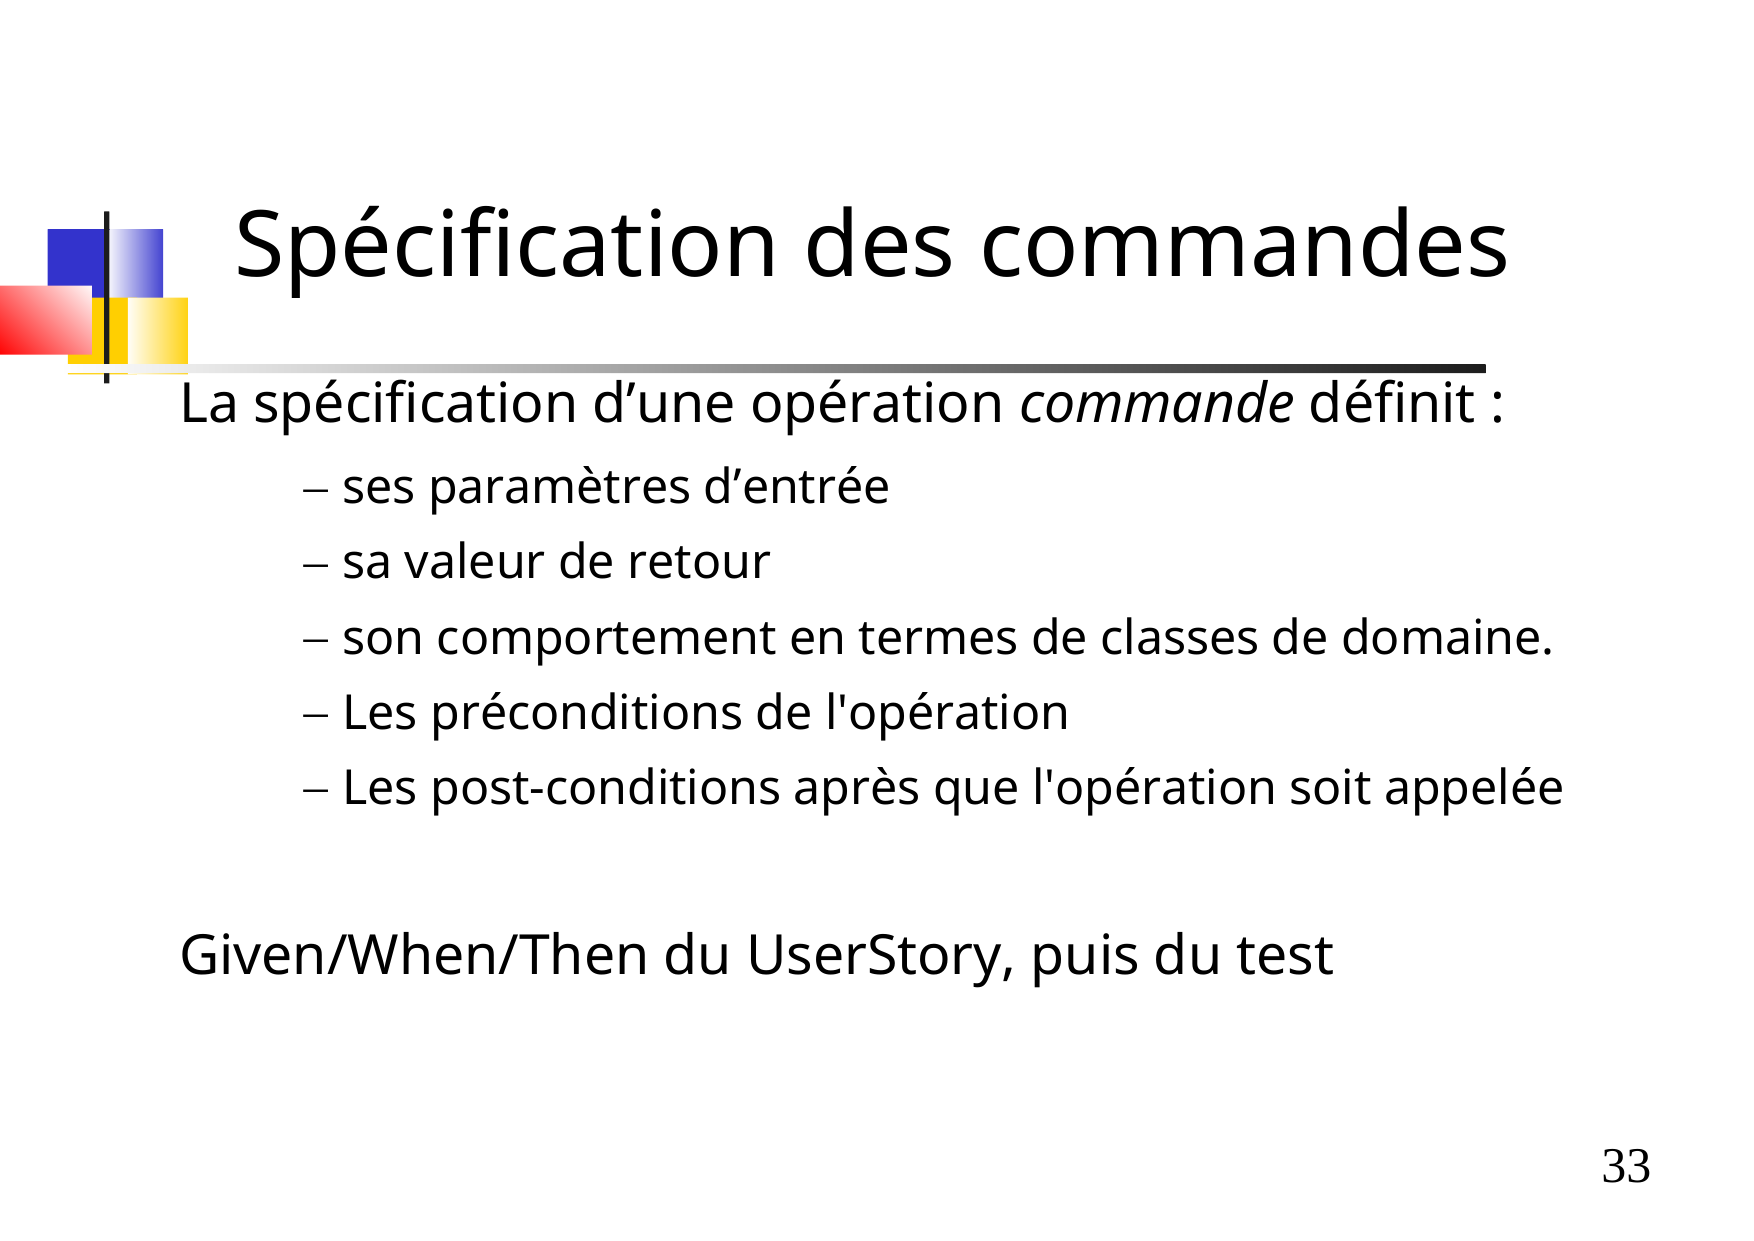

# Spécification des commandes
La spécification d’une opération commande définit :
ses paramètres d’entrée
sa valeur de retour
son comportement en termes de classes de domaine.
Les préconditions de l'opération
Les post-conditions après que l'opération soit appelée
Given/When/Then du UserStory, puis du test